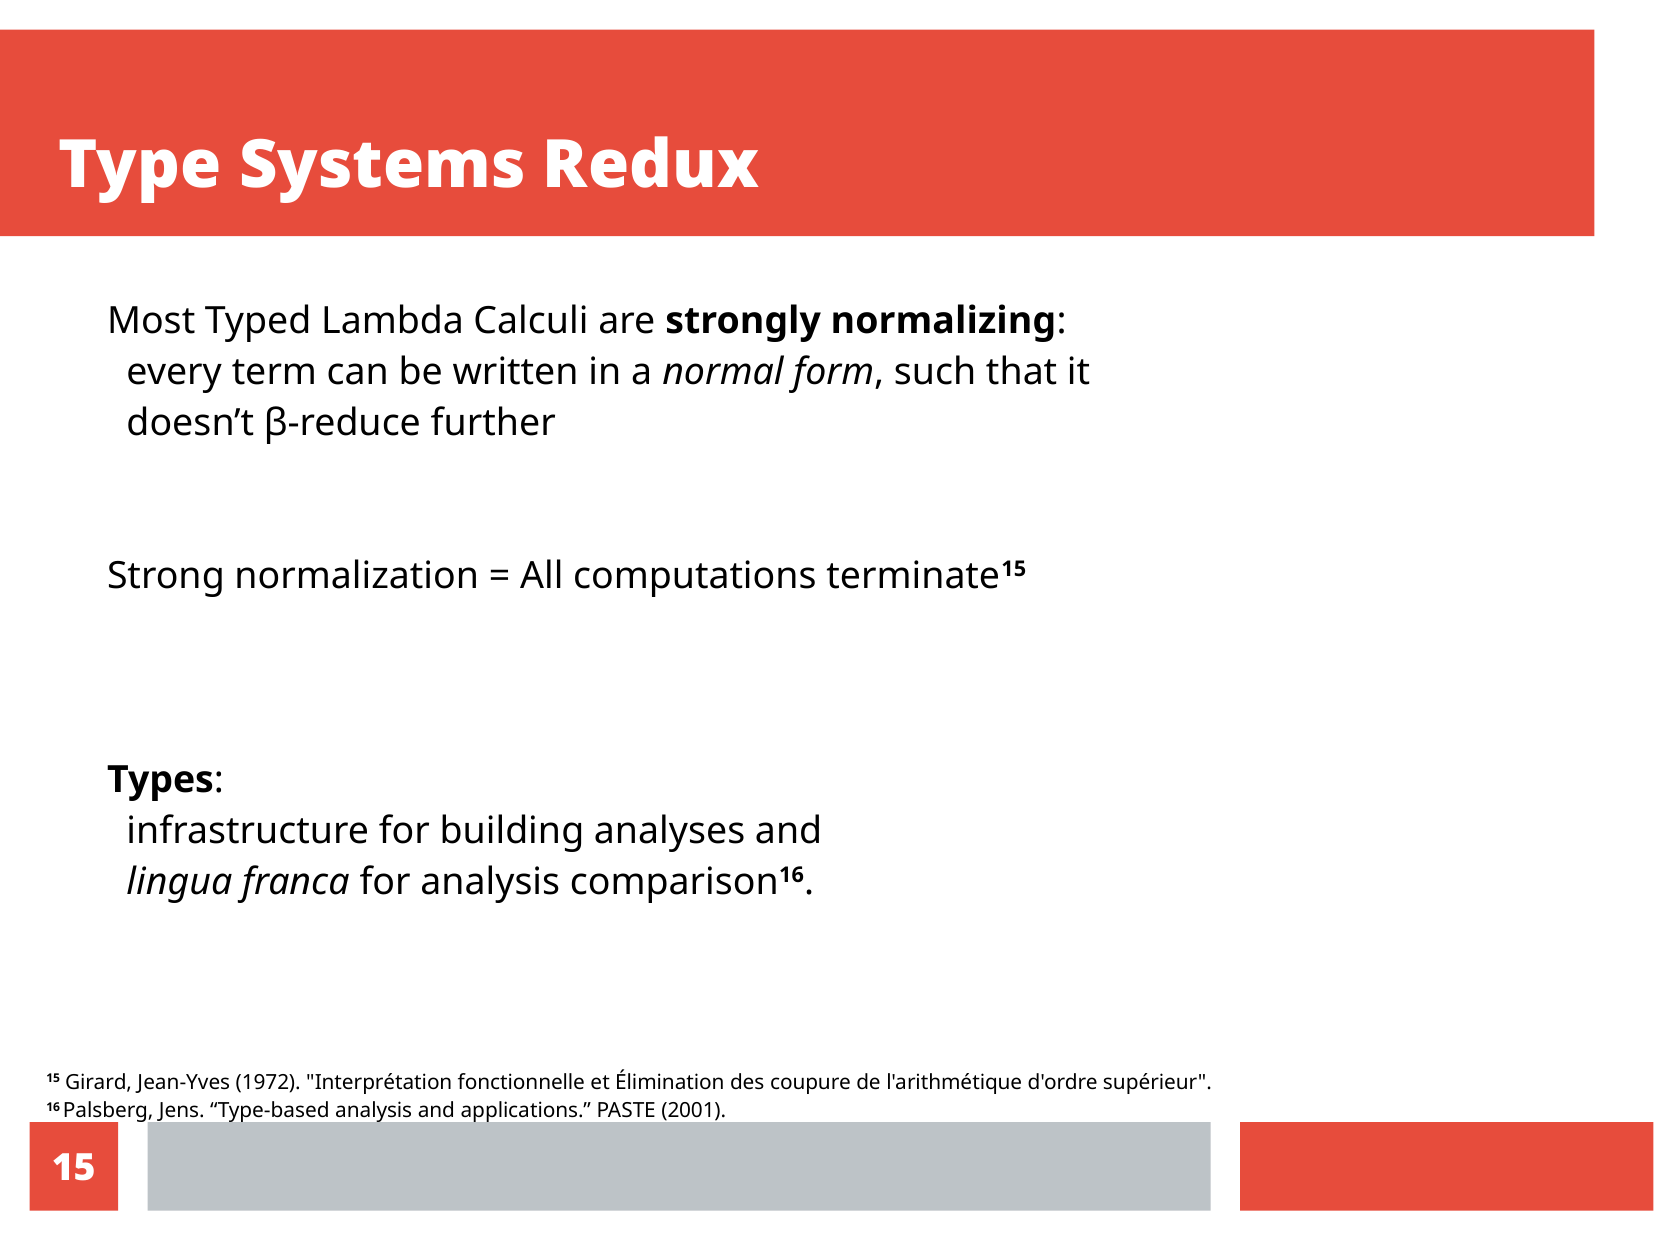

# Type Systems Redux
Most Typed Lambda Calculi are strongly normalizing:
 every term can be written in a normal form, such that it
 doesn’t β-reduce further
Strong normalization = All computations terminate15
Types:
 infrastructure for building analyses and
 lingua franca for analysis comparison16.
15 Girard, Jean-Yves (1972). "Interprétation fonctionnelle et Élimination des coupure de l'arithmétique d'ordre supérieur".
16 Palsberg, Jens. “Type-based analysis and applications.” PASTE (2001).
15